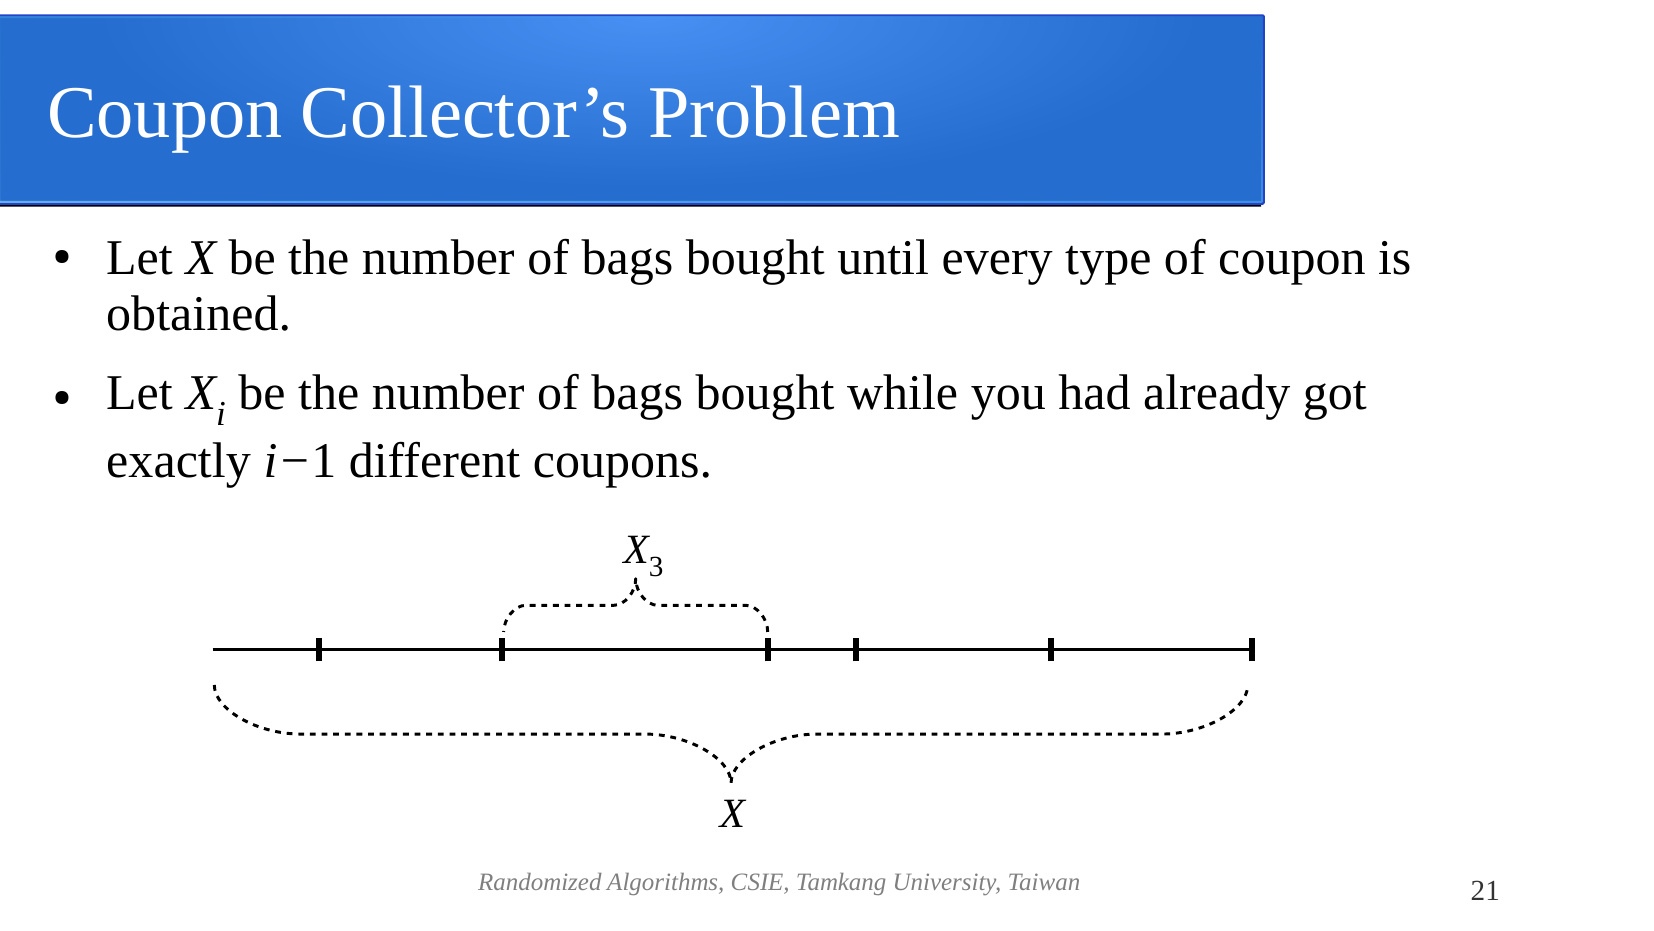

# Coupon Collector’s Problem
Let X be the number of bags bought until every type of coupon is obtained.
Let Xi be the number of bags bought while you had already got exactly i−1 different coupons.
X3
X
Randomized Algorithms, CSIE, Tamkang University, Taiwan
21